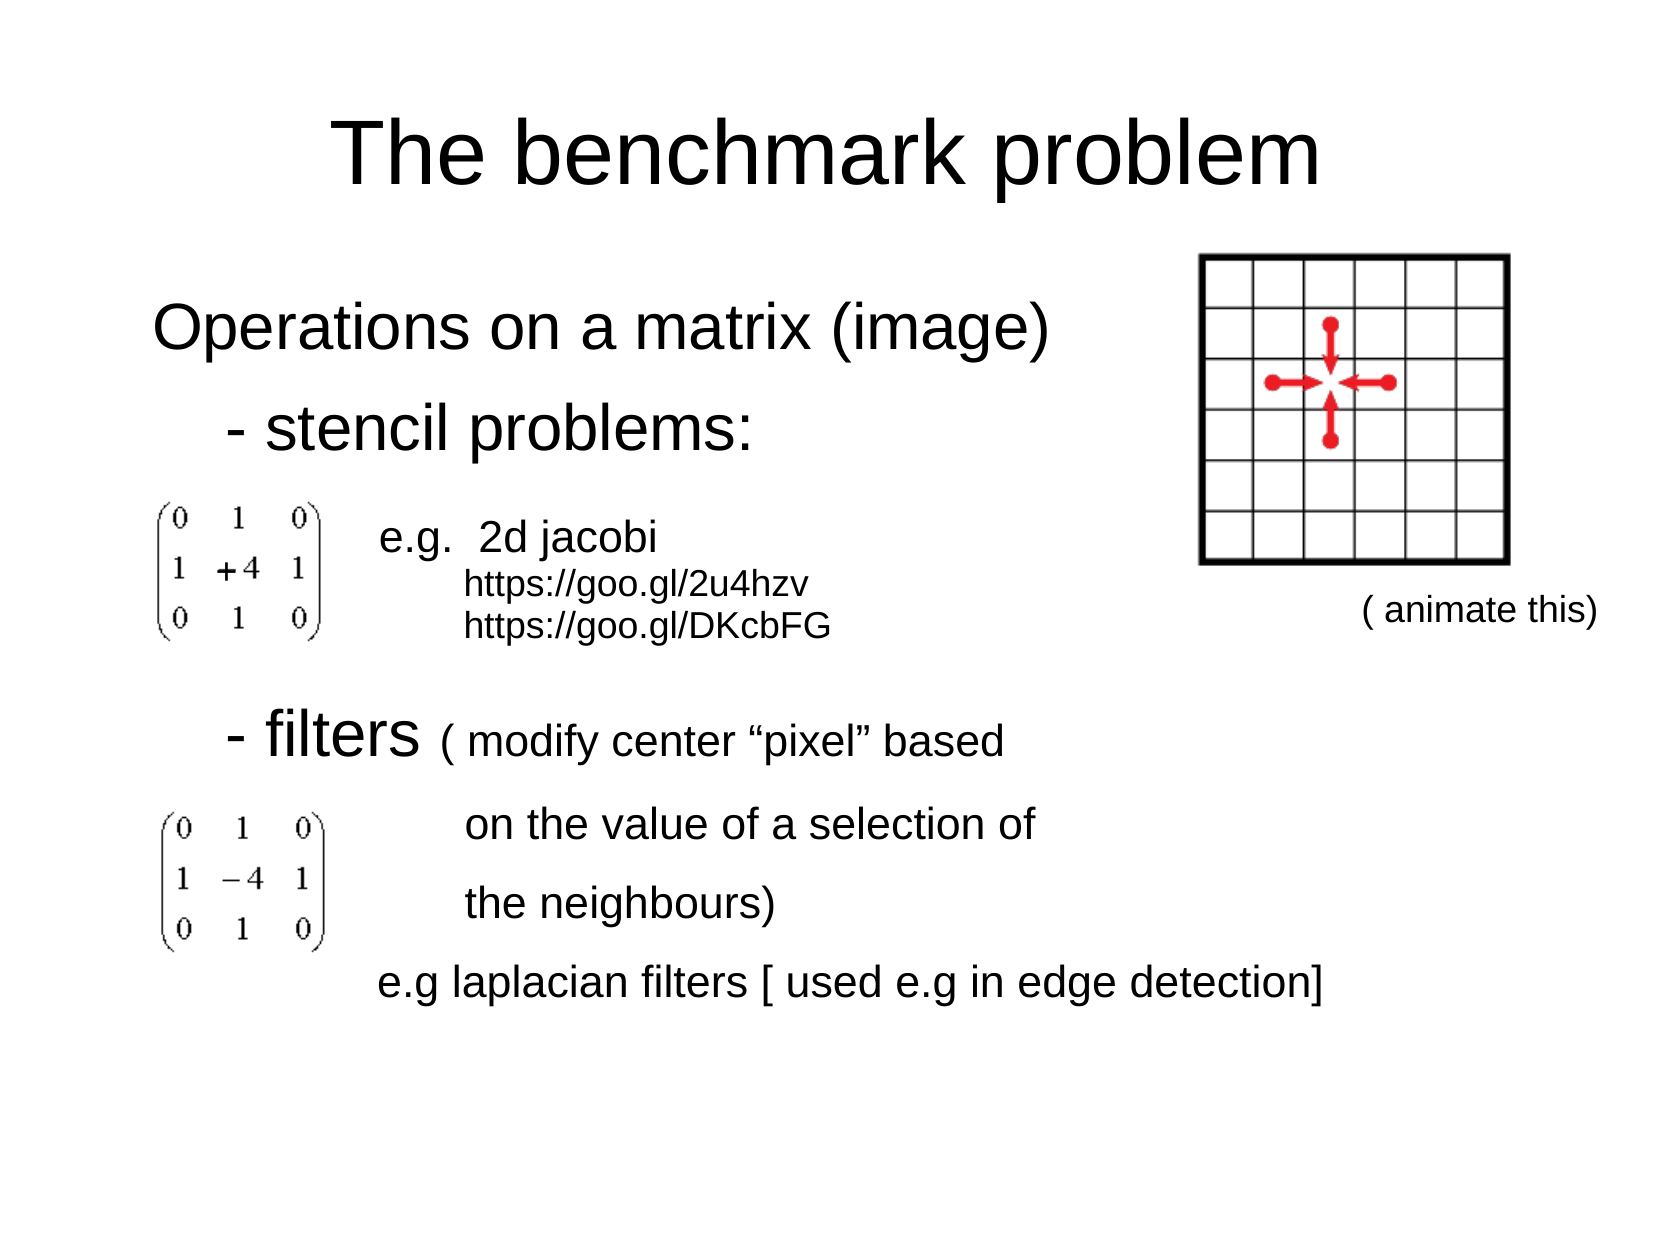

# The benchmark problem
Operations on a matrix (image)
 - stencil problems:
 e.g. 2d jacobi
 - filters ( modify center “pixel” based
 on the value of a selection of
 the neighbours)
 e.g laplacian filters [ used e.g in edge detection]
+
https://goo.gl/2u4hzv
https://goo.gl/DKcbFG
( animate this)